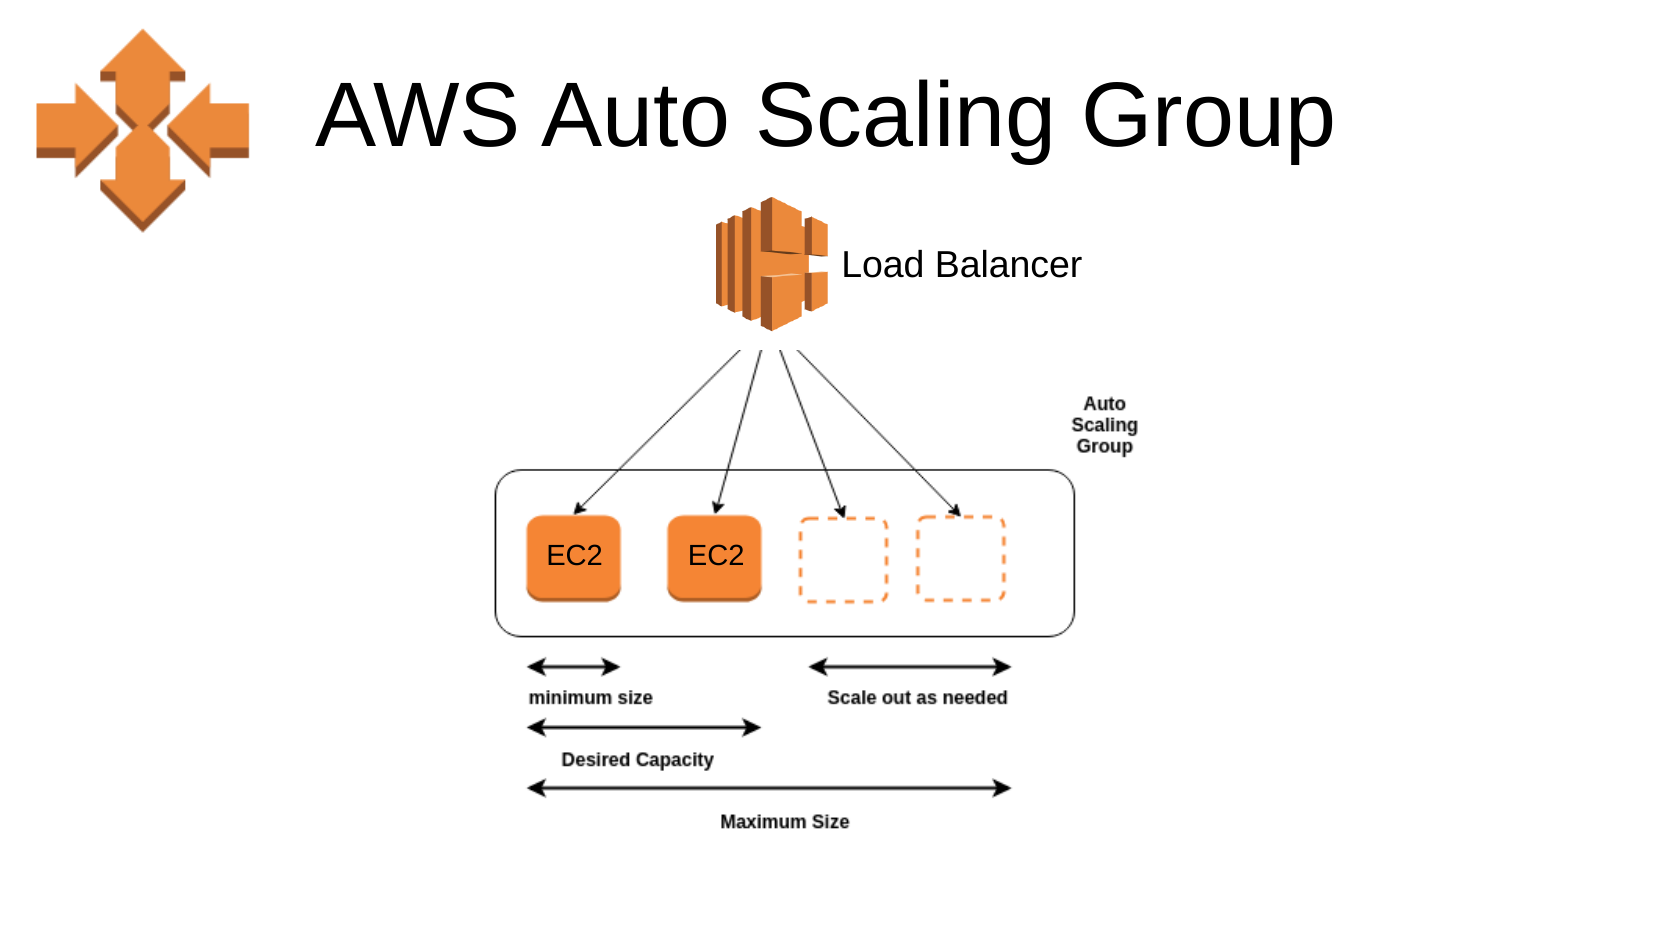

# AWS Auto Scaling Group
Load Balancer
EC2
EC2